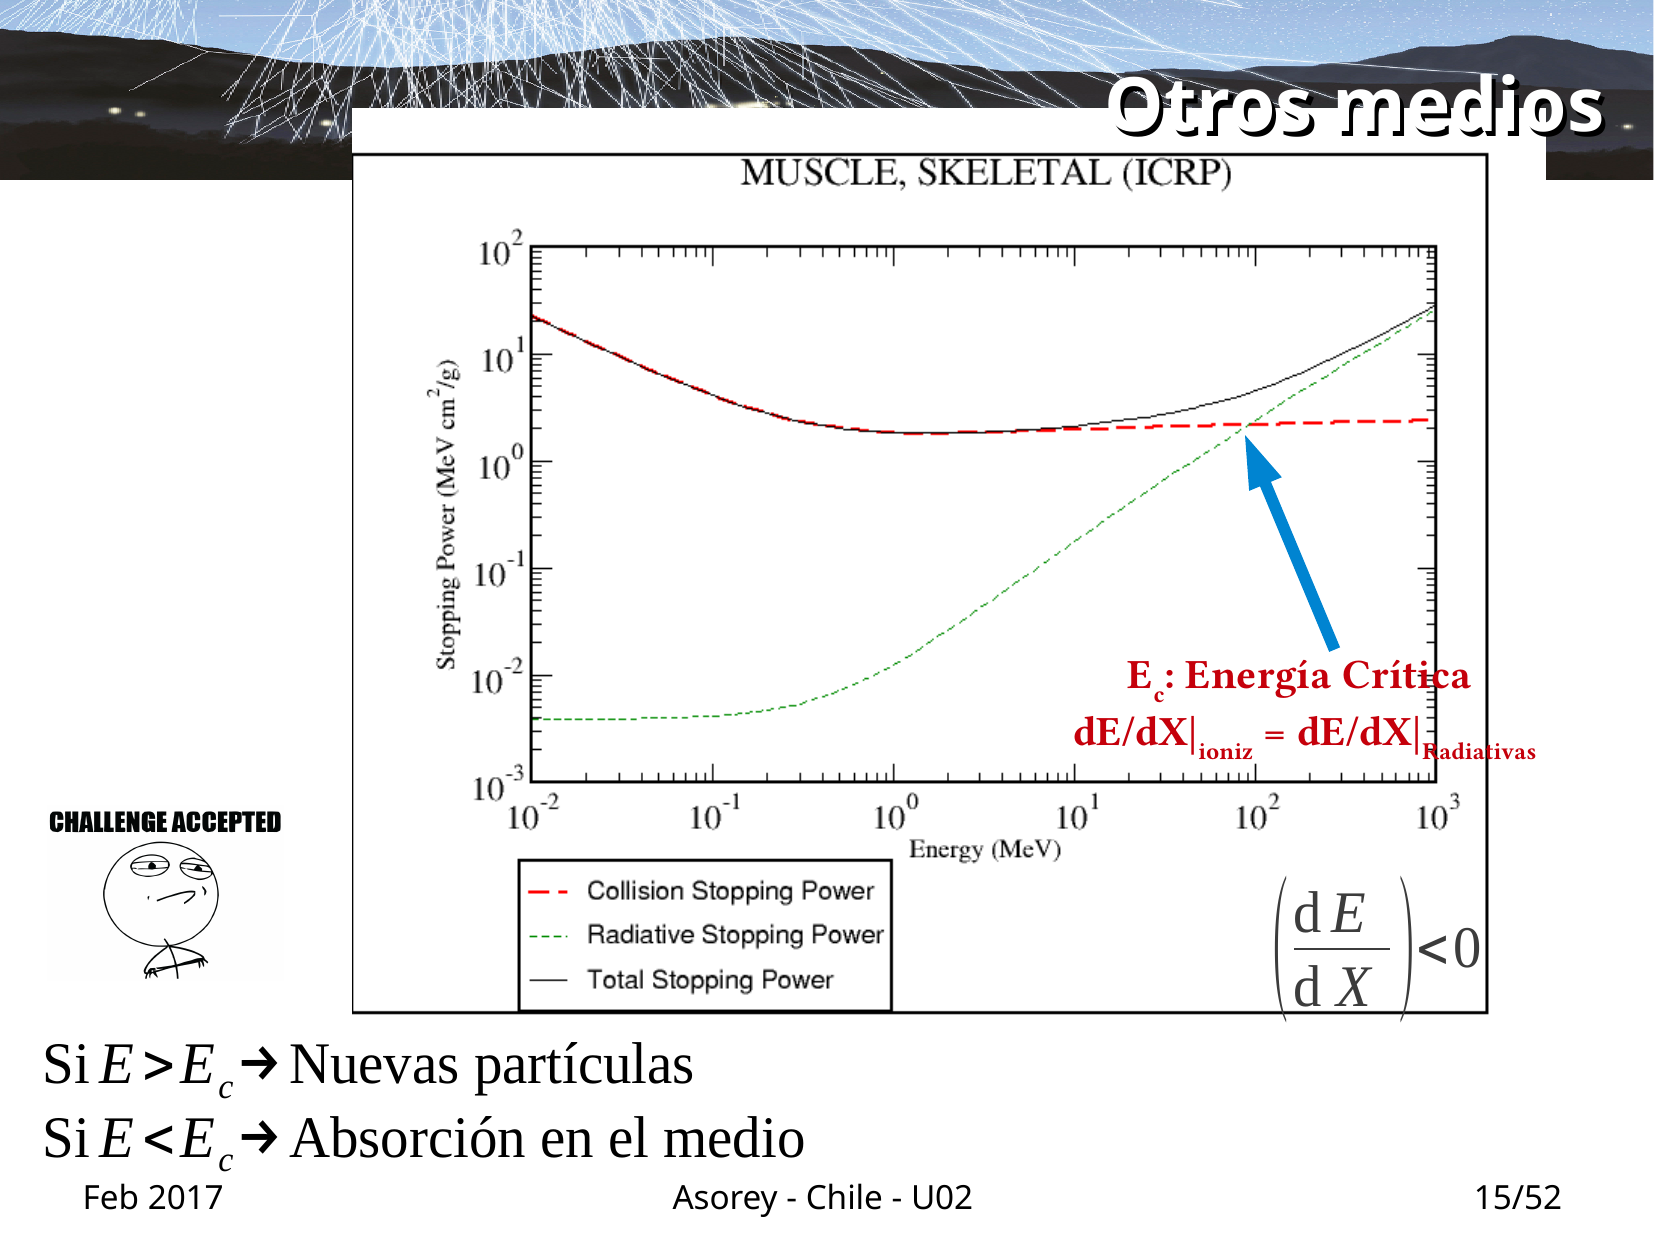

# Otros medios
Ec: Energía Crítica
dE/dX|ioniz = dE/dX|Radiativas
Feb 2017
Asorey - Chile - U02
15